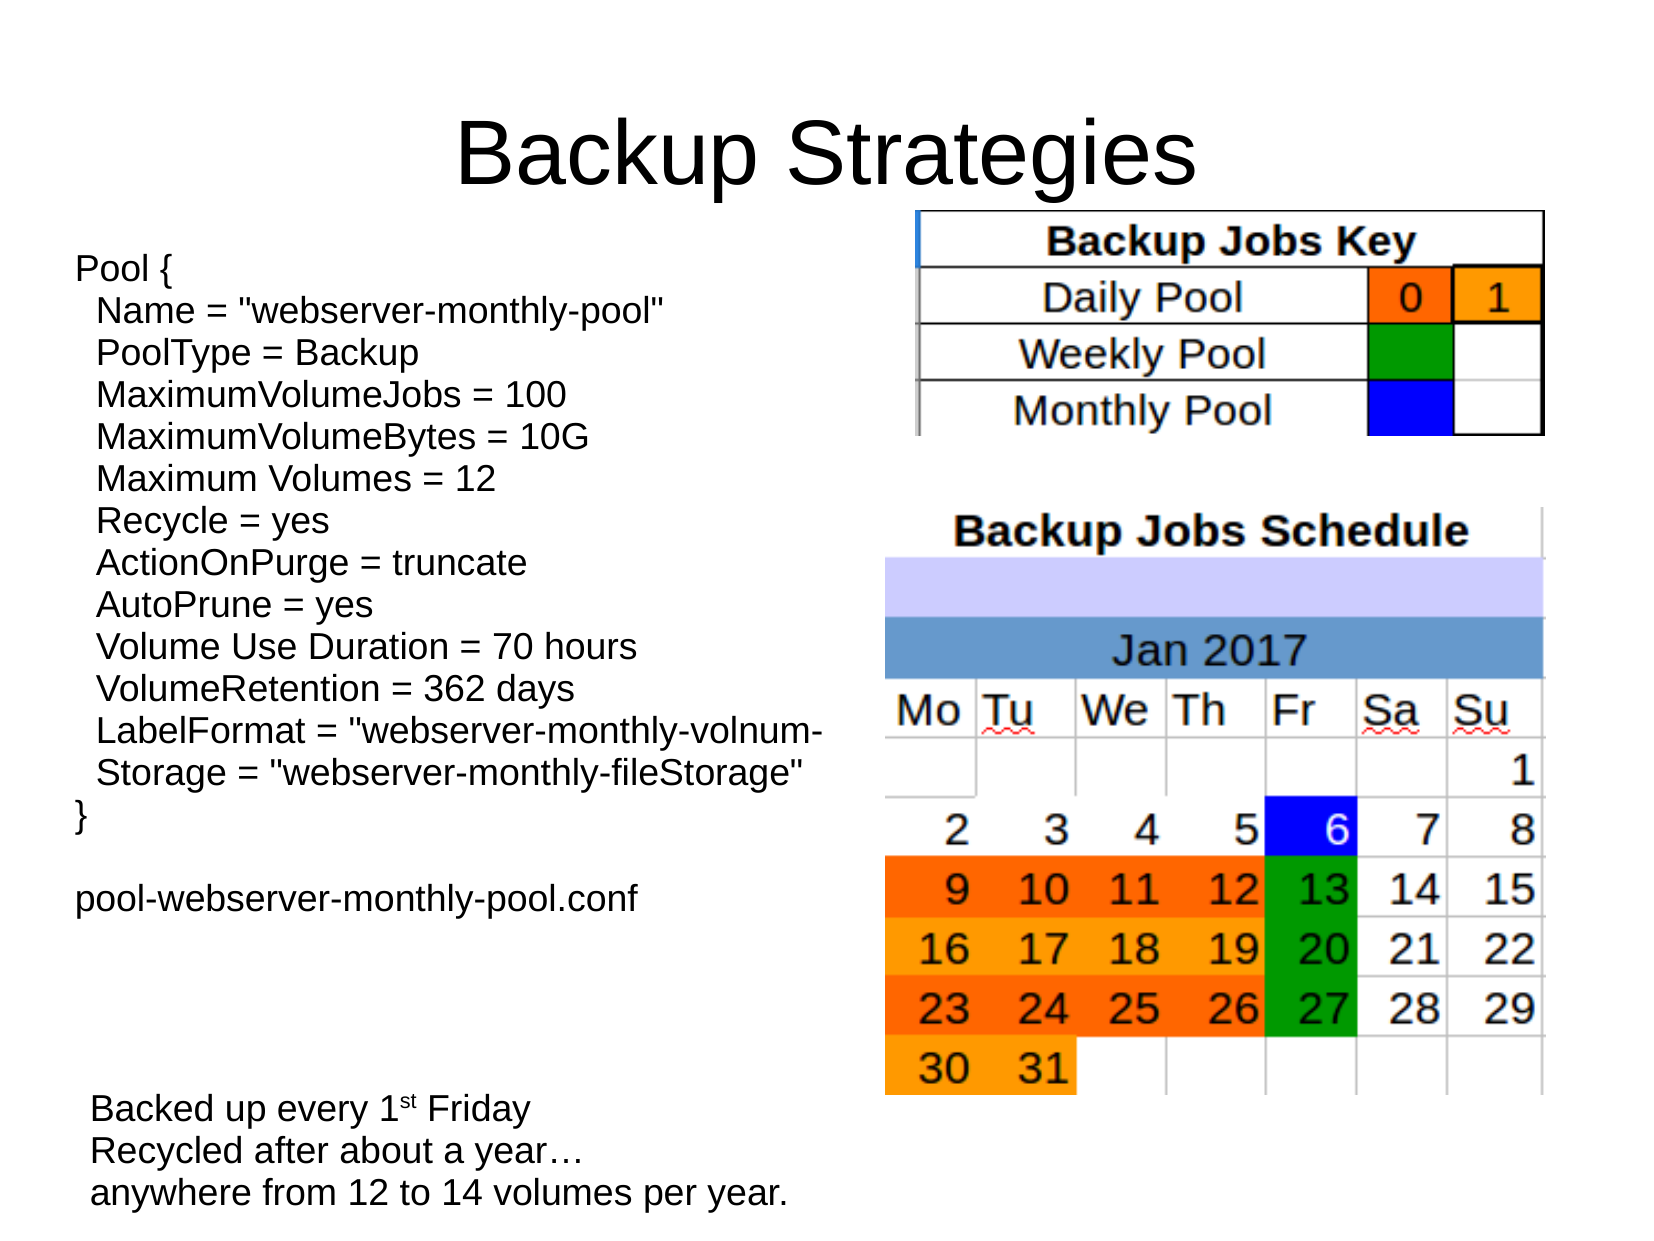

# Backup Strategies
Pool {
 Name = "webserver-monthly-pool"
 PoolType = Backup
 MaximumVolumeJobs = 100
 MaximumVolumeBytes = 10G
 Maximum Volumes = 12
 Recycle = yes
 ActionOnPurge = truncate
 AutoPrune = yes
 Volume Use Duration = 70 hours
 VolumeRetention = 362 days
 LabelFormat = "webserver-monthly-volnum-
 Storage = "webserver-monthly-fileStorage"
}
pool-webserver-monthly-pool.conf
Backed up every 1st Friday
Recycled after about a year…
anywhere from 12 to 14 volumes per year.